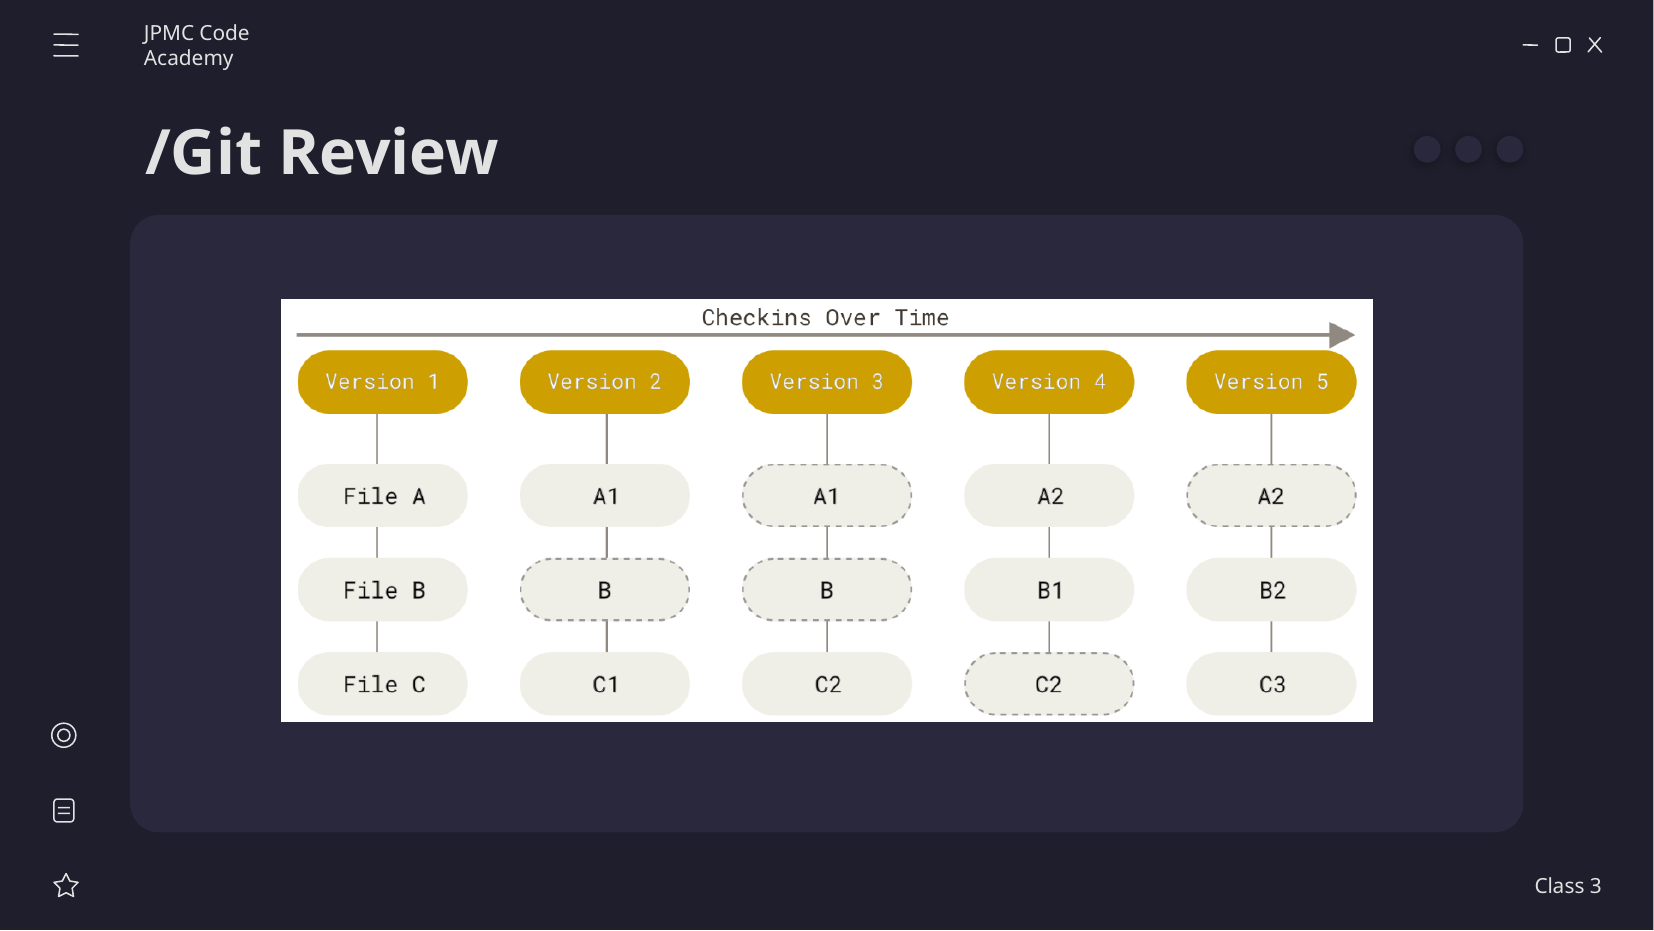

JPMC Code Academy
# /Git Review
Class 3